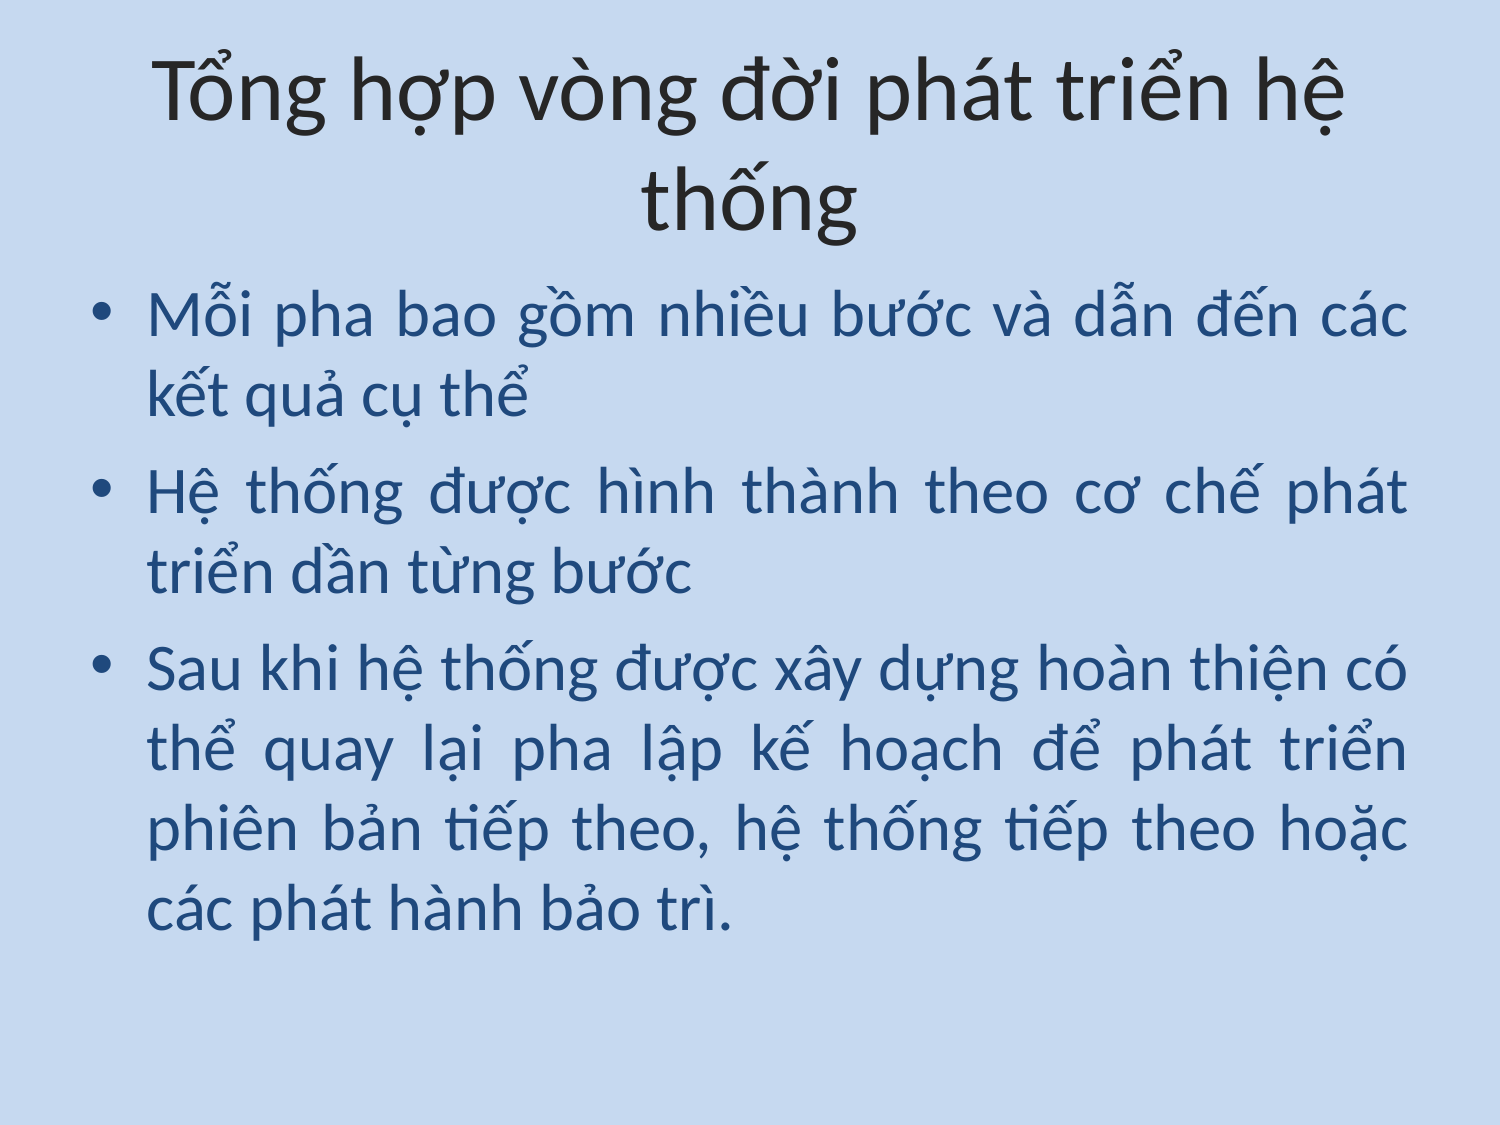

# Tổng hợp vòng đời phát triển hệ thống
Mỗi pha bao gồm nhiều bước và dẫn đến các kết quả cụ thể
Hệ thống được hình thành theo cơ chế phát triển dần từng bước
Sau khi hệ thống được xây dựng hoàn thiện có thể quay lại pha lập kế hoạch để phát triển phiên bản tiếp theo, hệ thống tiếp theo hoặc các phát hành bảo trì.